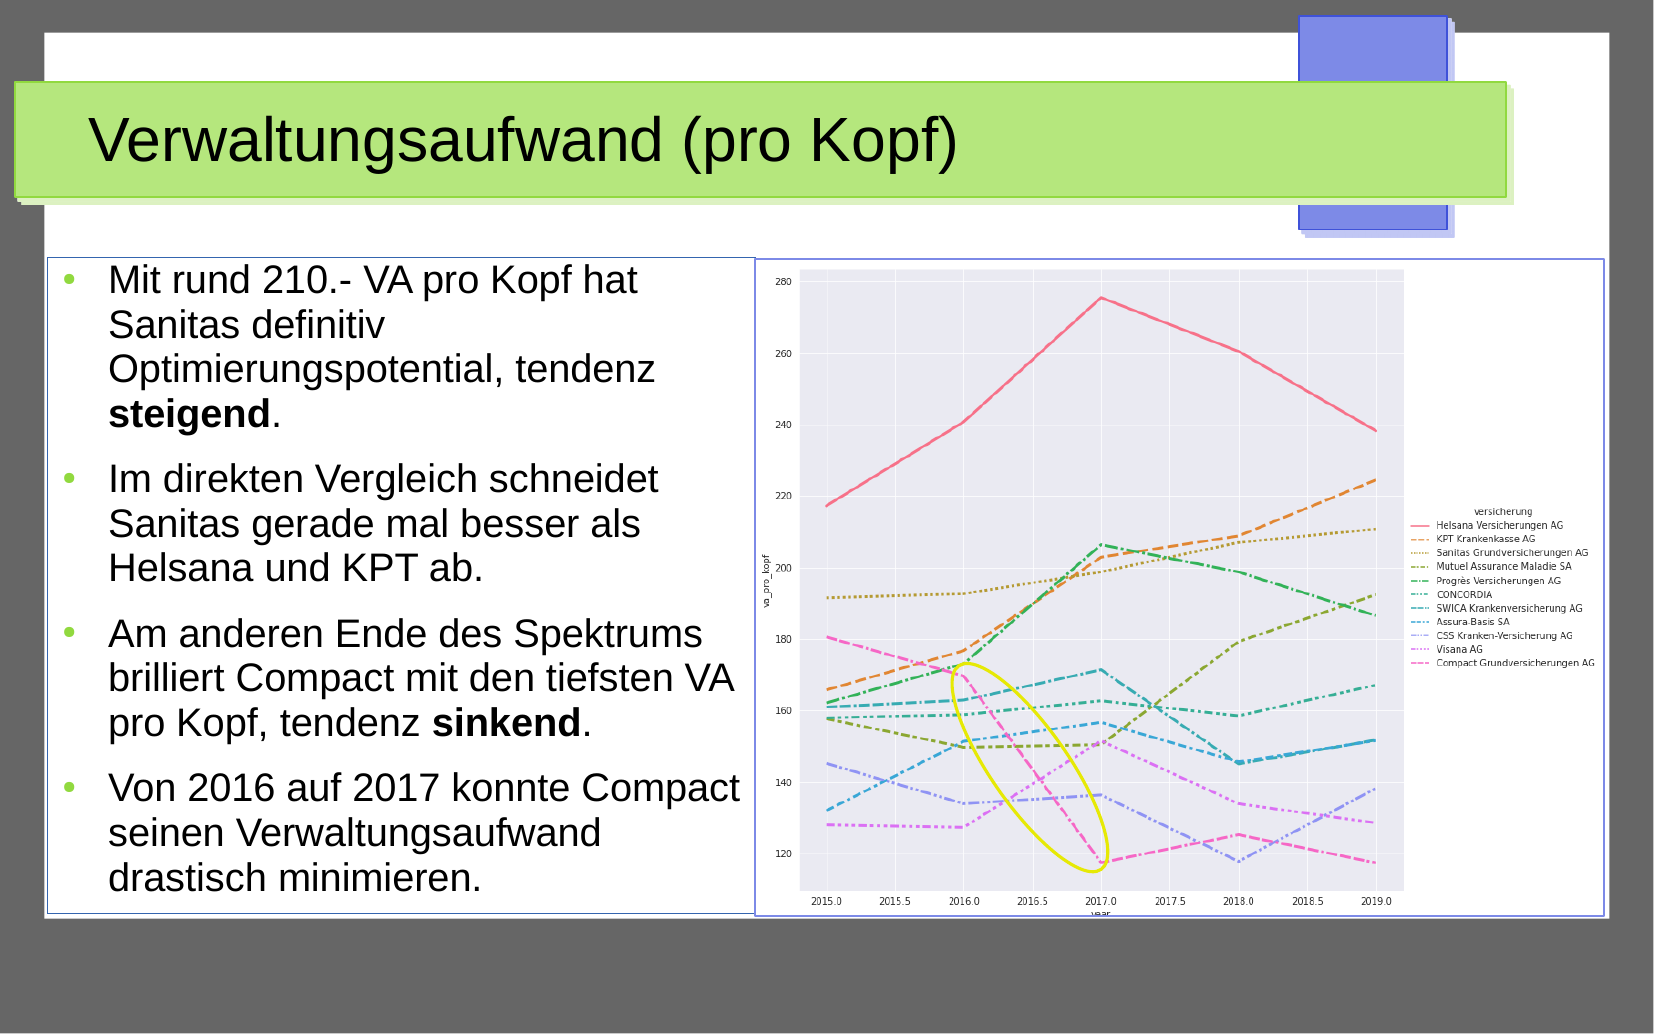

# Verwaltungsaufwand (pro Kopf)
Mit rund 210.- VA pro Kopf hat Sanitas definitiv Optimierungspotential, tendenz steigend.
Im direkten Vergleich schneidet Sanitas gerade mal besser als Helsana und KPT ab.
Am anderen Ende des Spektrums brilliert Compact mit den tiefsten VA pro Kopf, tendenz sinkend.
Von 2016 auf 2017 konnte Compact seinen Verwaltungsaufwand drastisch minimieren.